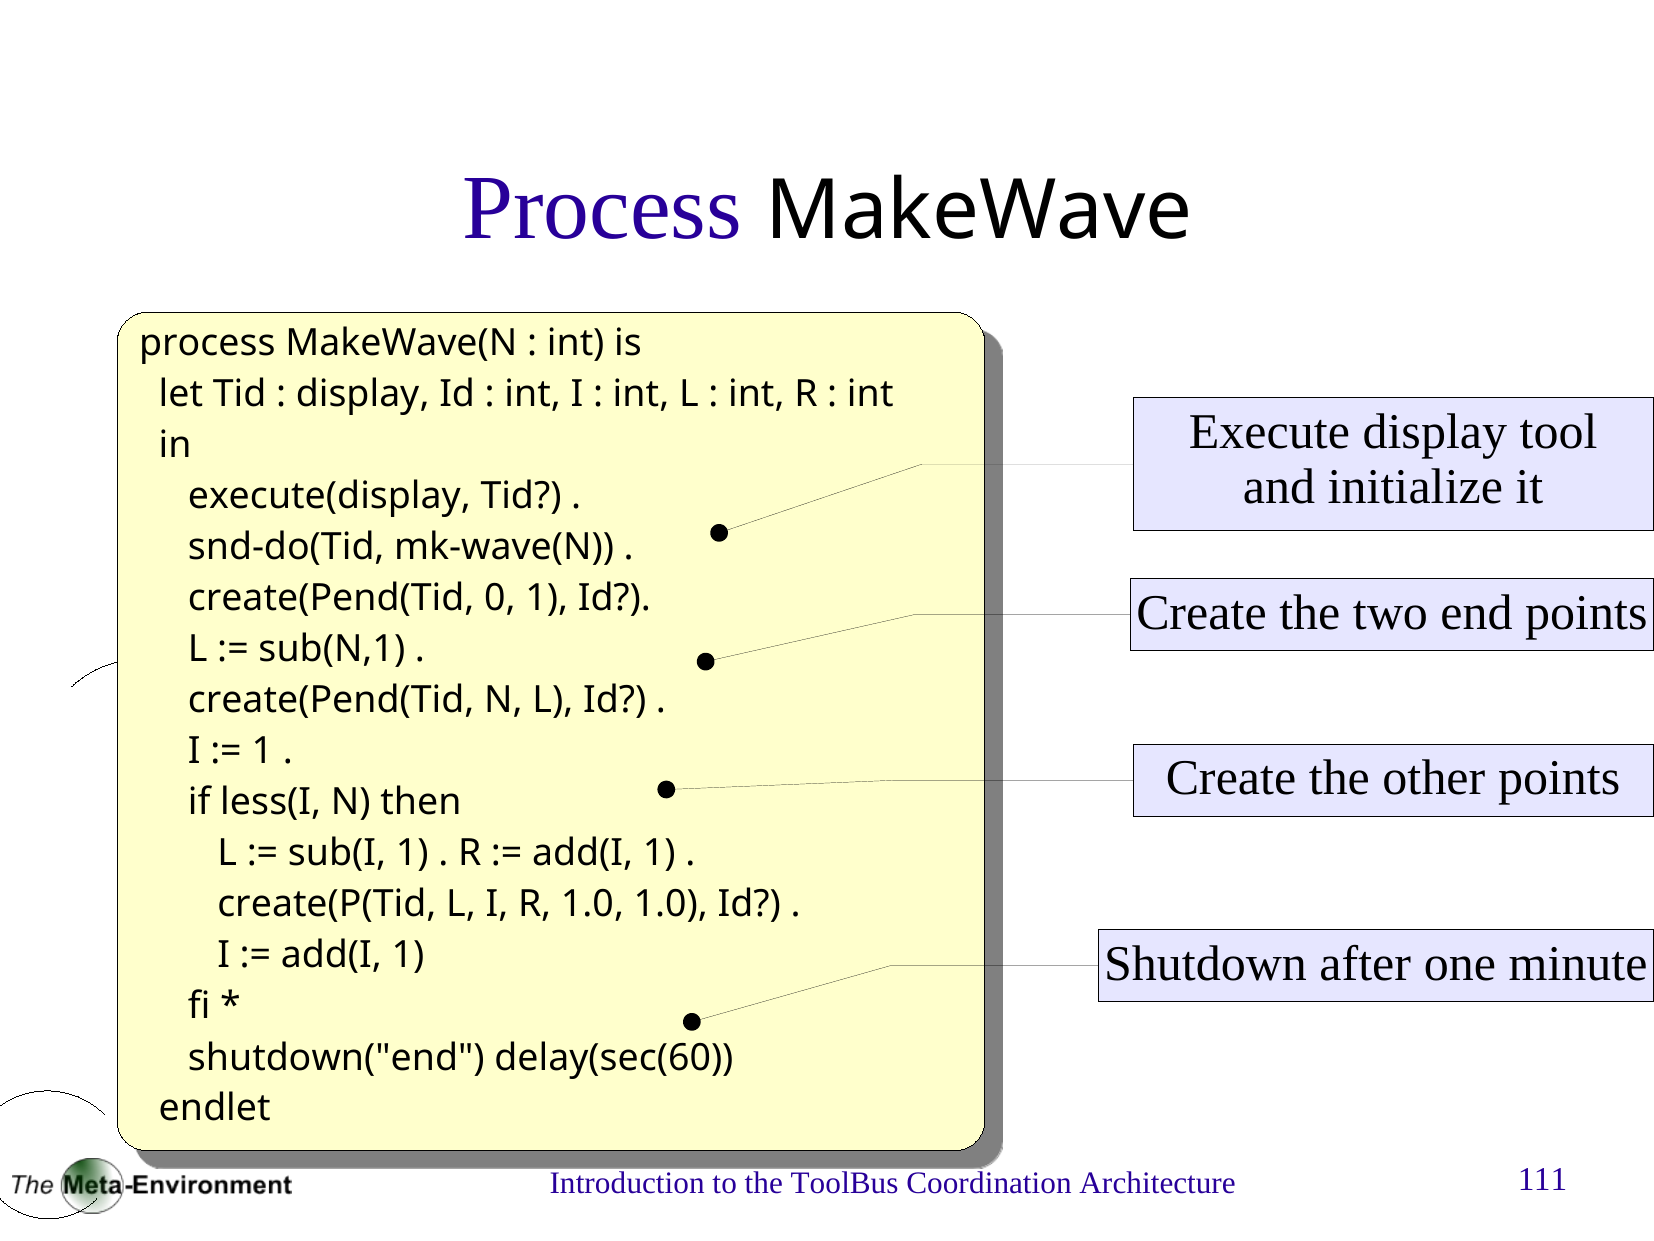

# Process MakeWave
process MakeWave(N : int) is
 let Tid : display, Id : int, I : int, L : int, R : int
 in
 execute(display, Tid?) .
 snd-do(Tid, mk-wave(N)) .
 create(Pend(Tid, 0, 1), Id?).
 L := sub(N,1) .
 create(Pend(Tid, N, L), Id?) .
 I := 1 .
 if less(I, N) then
 L := sub(I, 1) . R := add(I, 1) .
 create(P(Tid, L, I, R, 1.0, 1.0), Id?) .
 I := add(I, 1)
 fi *
 shutdown("end") delay(sec(60))
 endlet